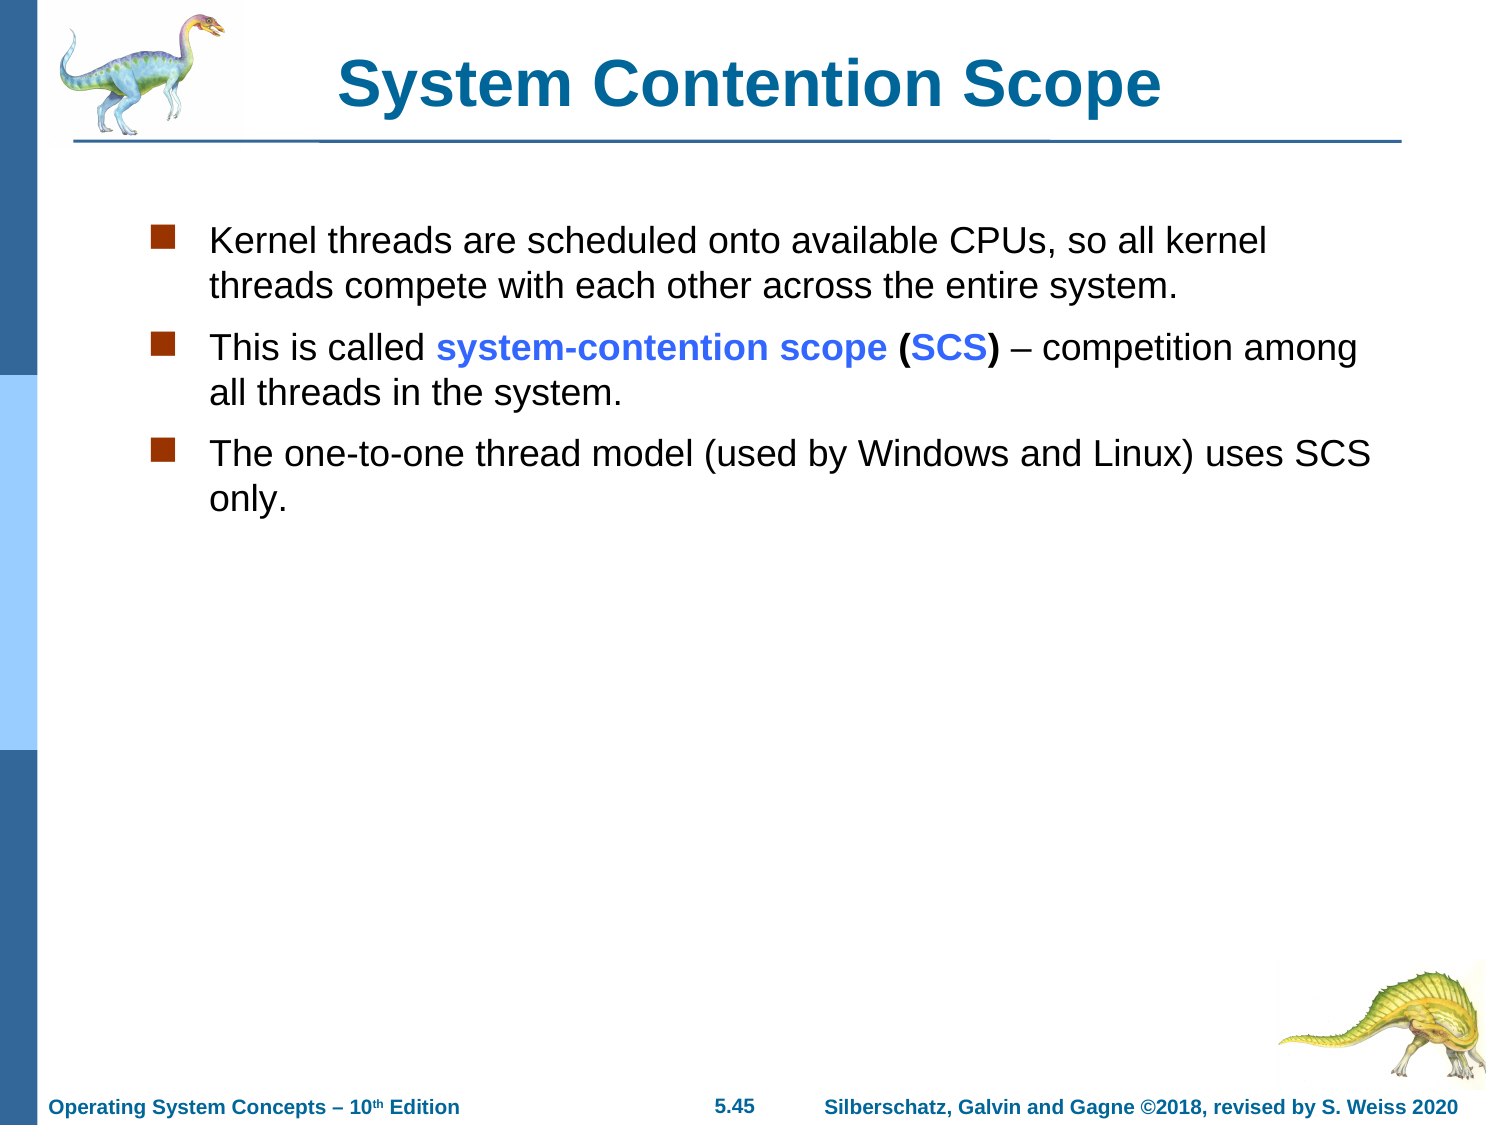

System Contention Scope
Kernel threads are scheduled onto available CPUs, so all kernel threads compete with each other across the entire system.
This is called system-contention scope (SCS) – competition among all threads in the system.
The one-to-one thread model (used by Windows and Linux) uses SCS only.